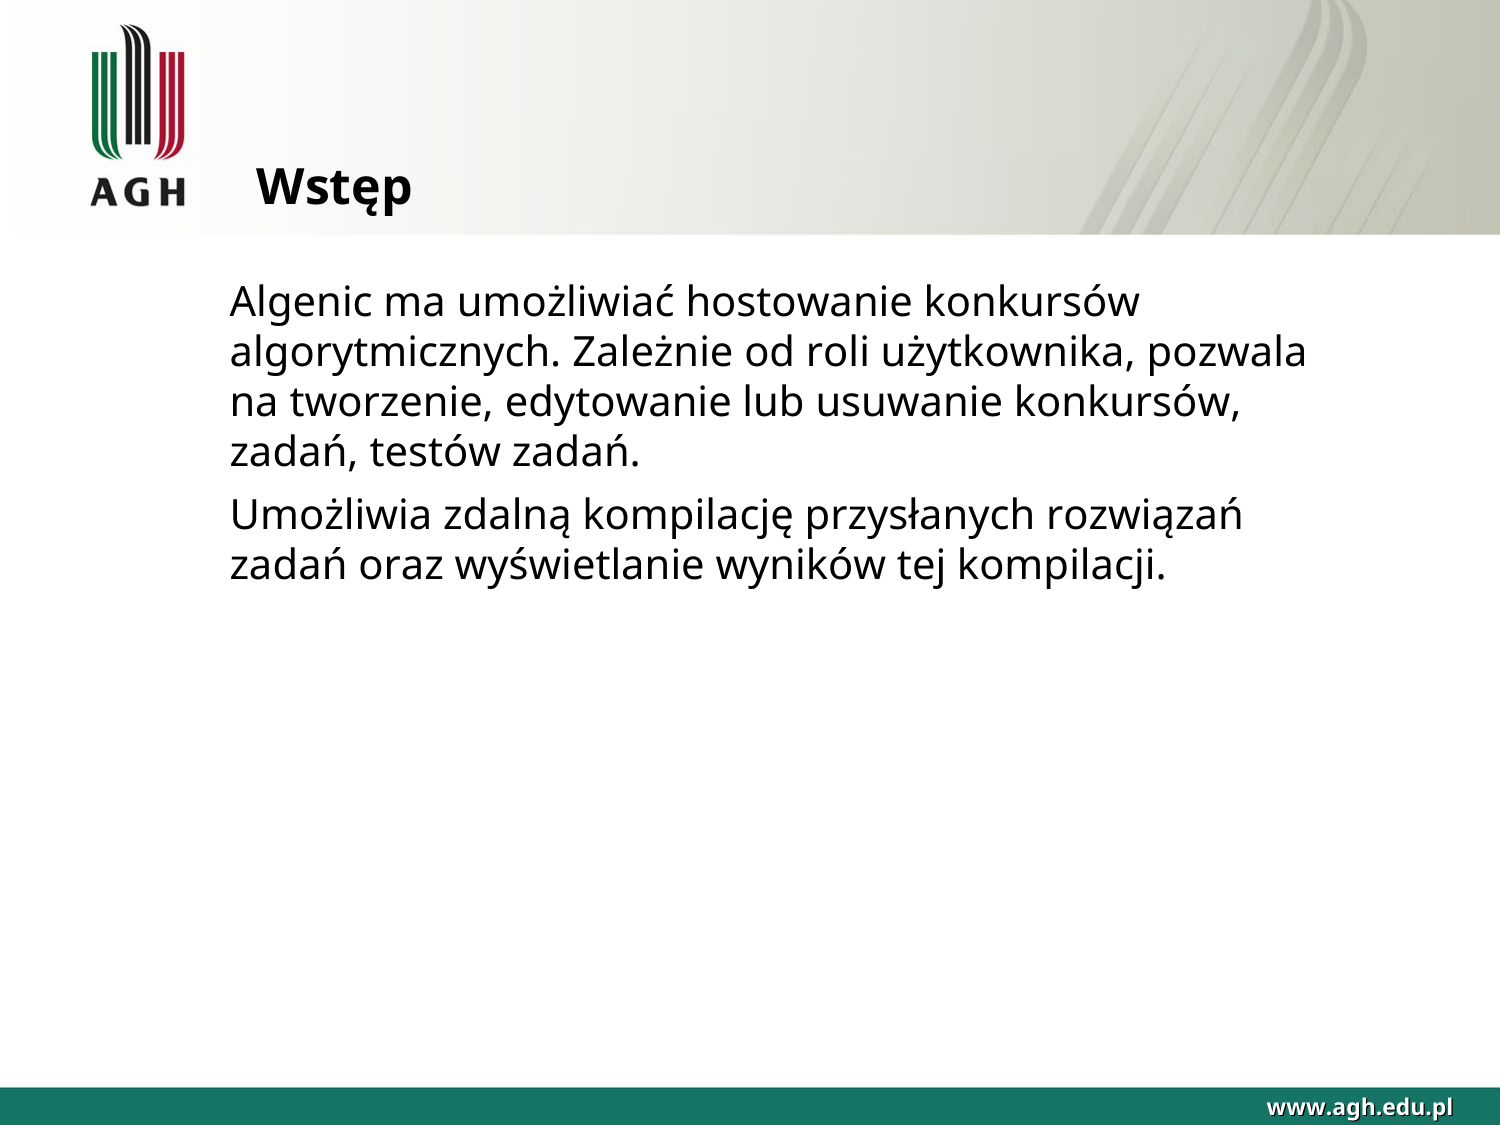

# Wstęp
Algenic ma umożliwiać hostowanie konkursów algorytmicznych. Zależnie od roli użytkownika, pozwala na tworzenie, edytowanie lub usuwanie konkursów, zadań, testów zadań.
Umożliwia zdalną kompilację przysłanych rozwiązań zadań oraz wyświetlanie wyników tej kompilacji.
www.agh.edu.pl